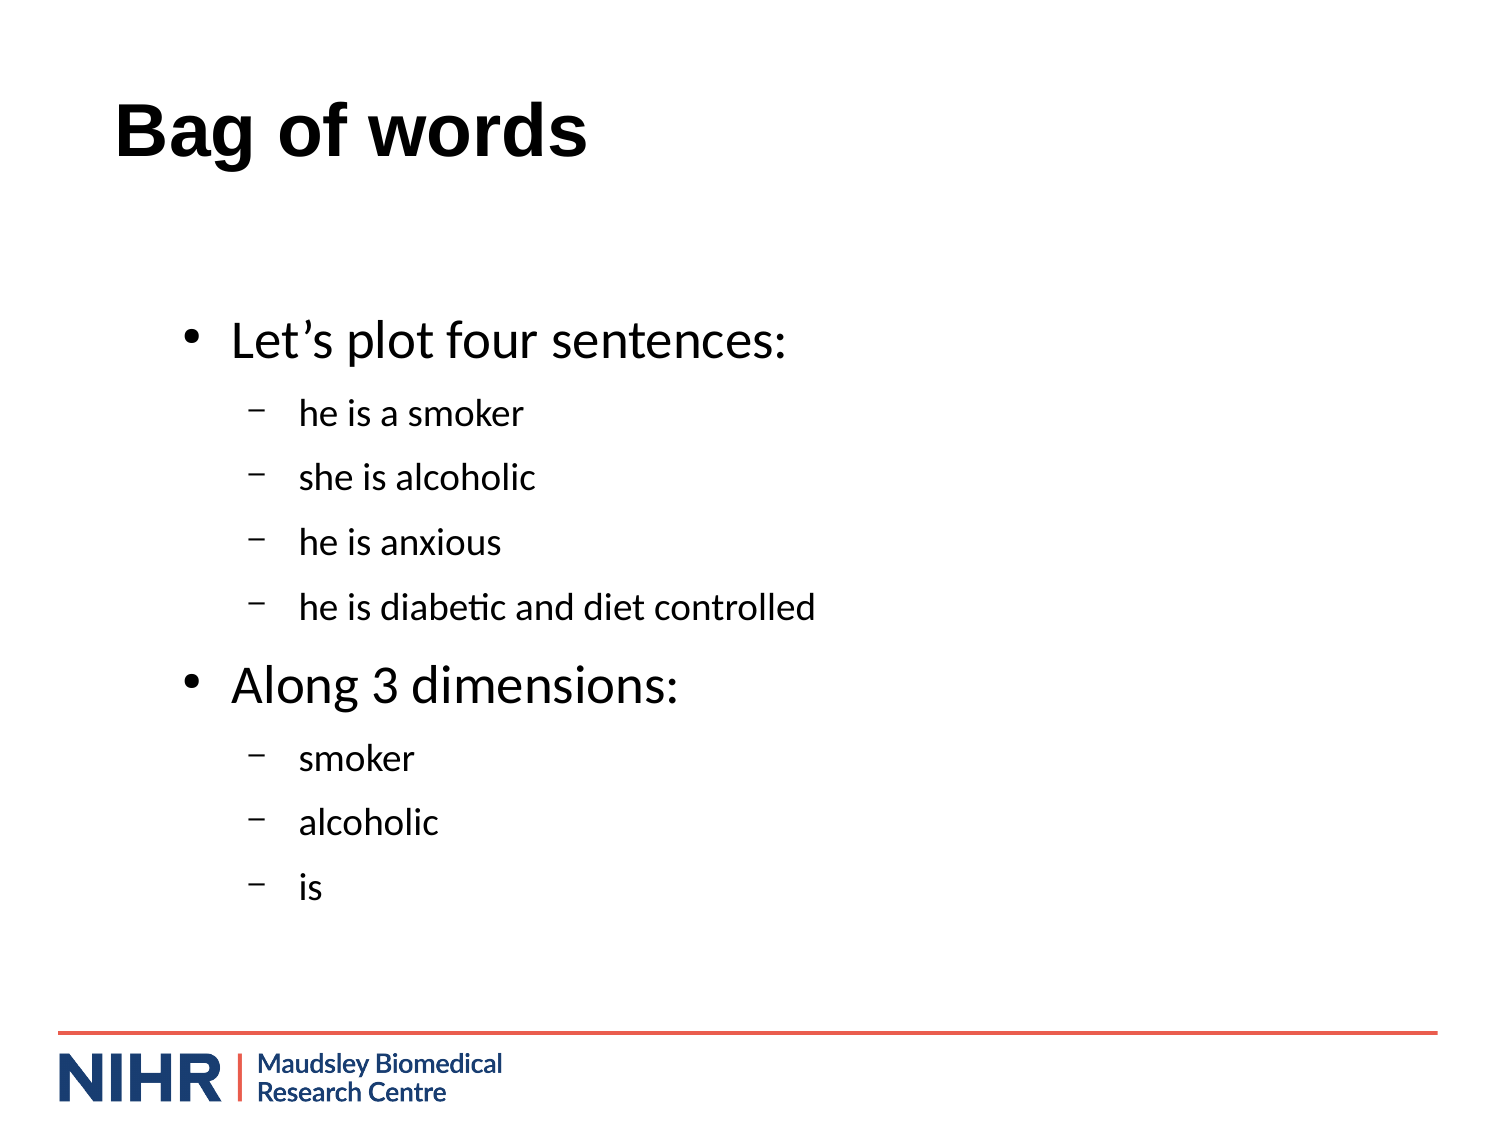

Bag of words
# Let’s plot four sentences:
he is a smoker
she is alcoholic
he is anxious
he is diabetic and diet controlled
Along 3 dimensions:
smoker
alcoholic
is